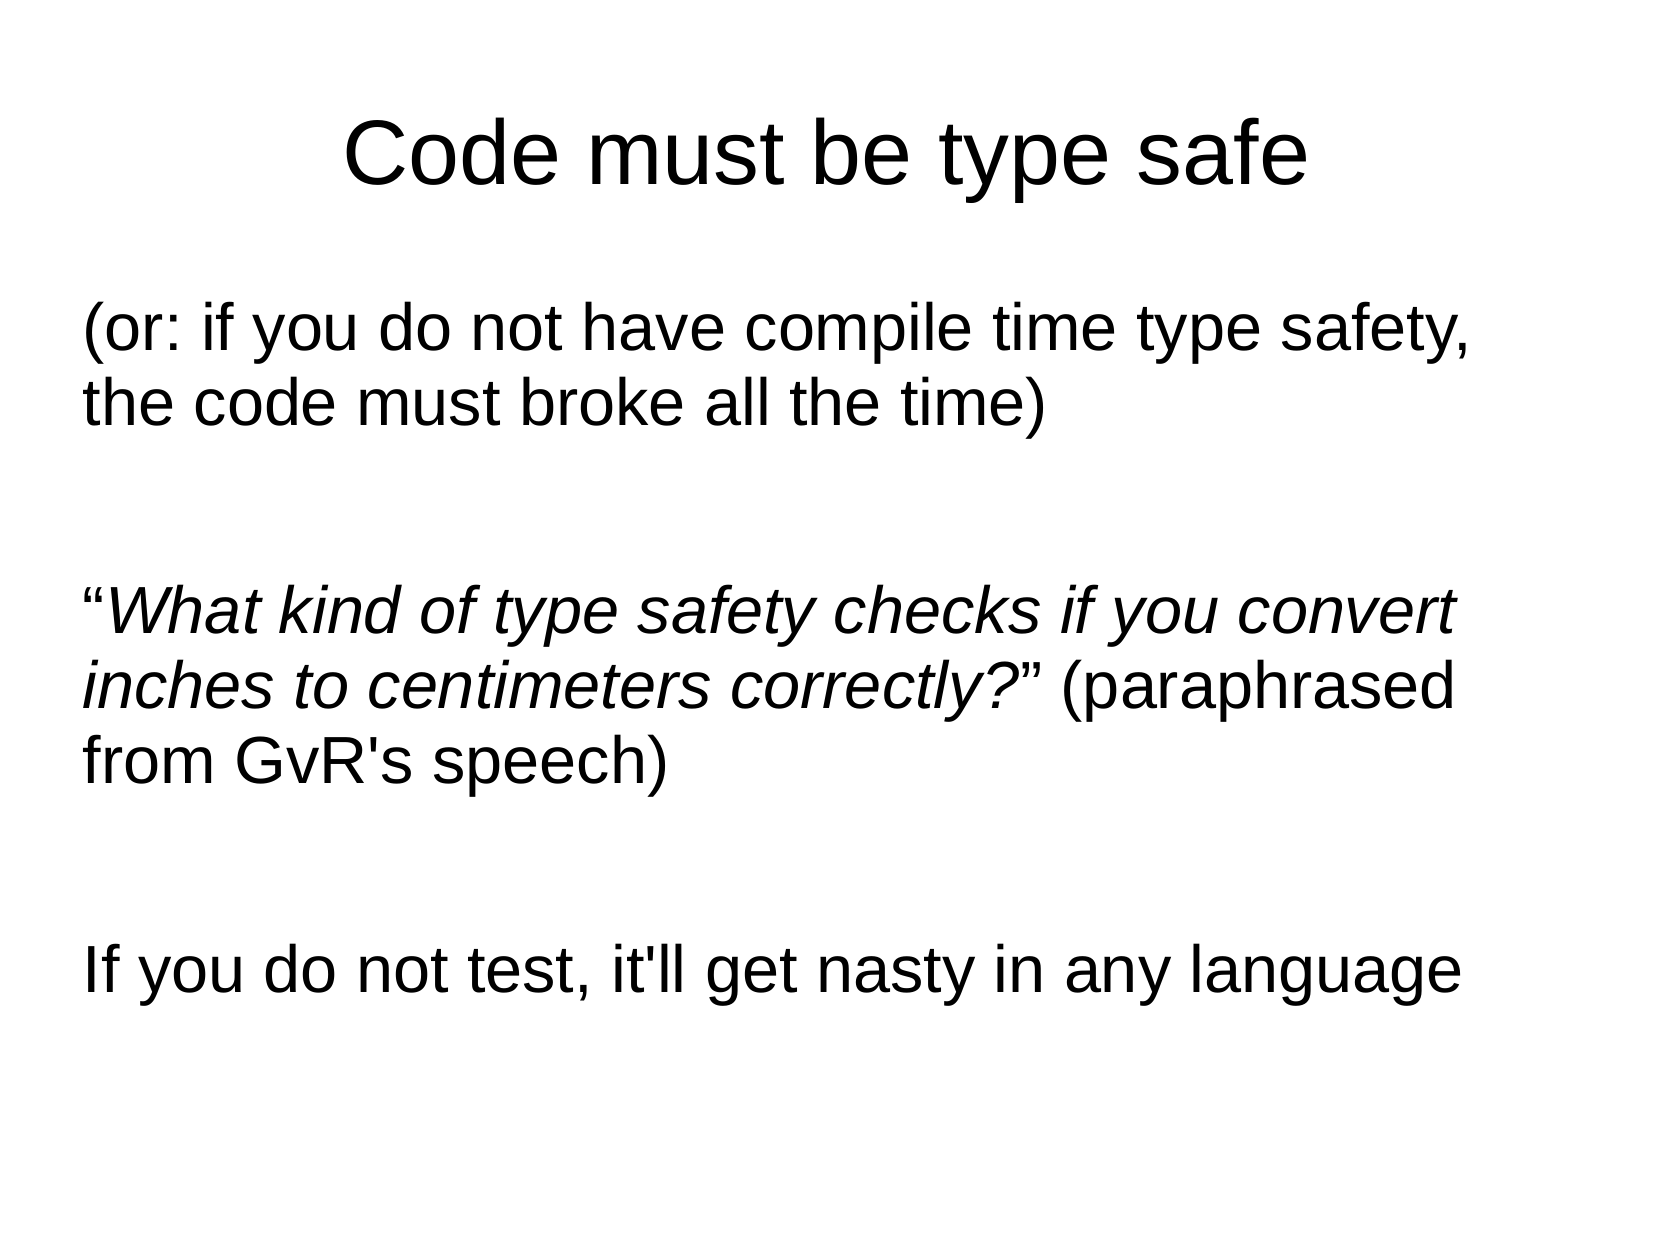

# Code must be type safe
(or: if you do not have compile time type safety, the code must broke all the time)
“What kind of type safety checks if you convert inches to centimeters correctly?” (paraphrased from GvR's speech)
If you do not test, it'll get nasty in any language